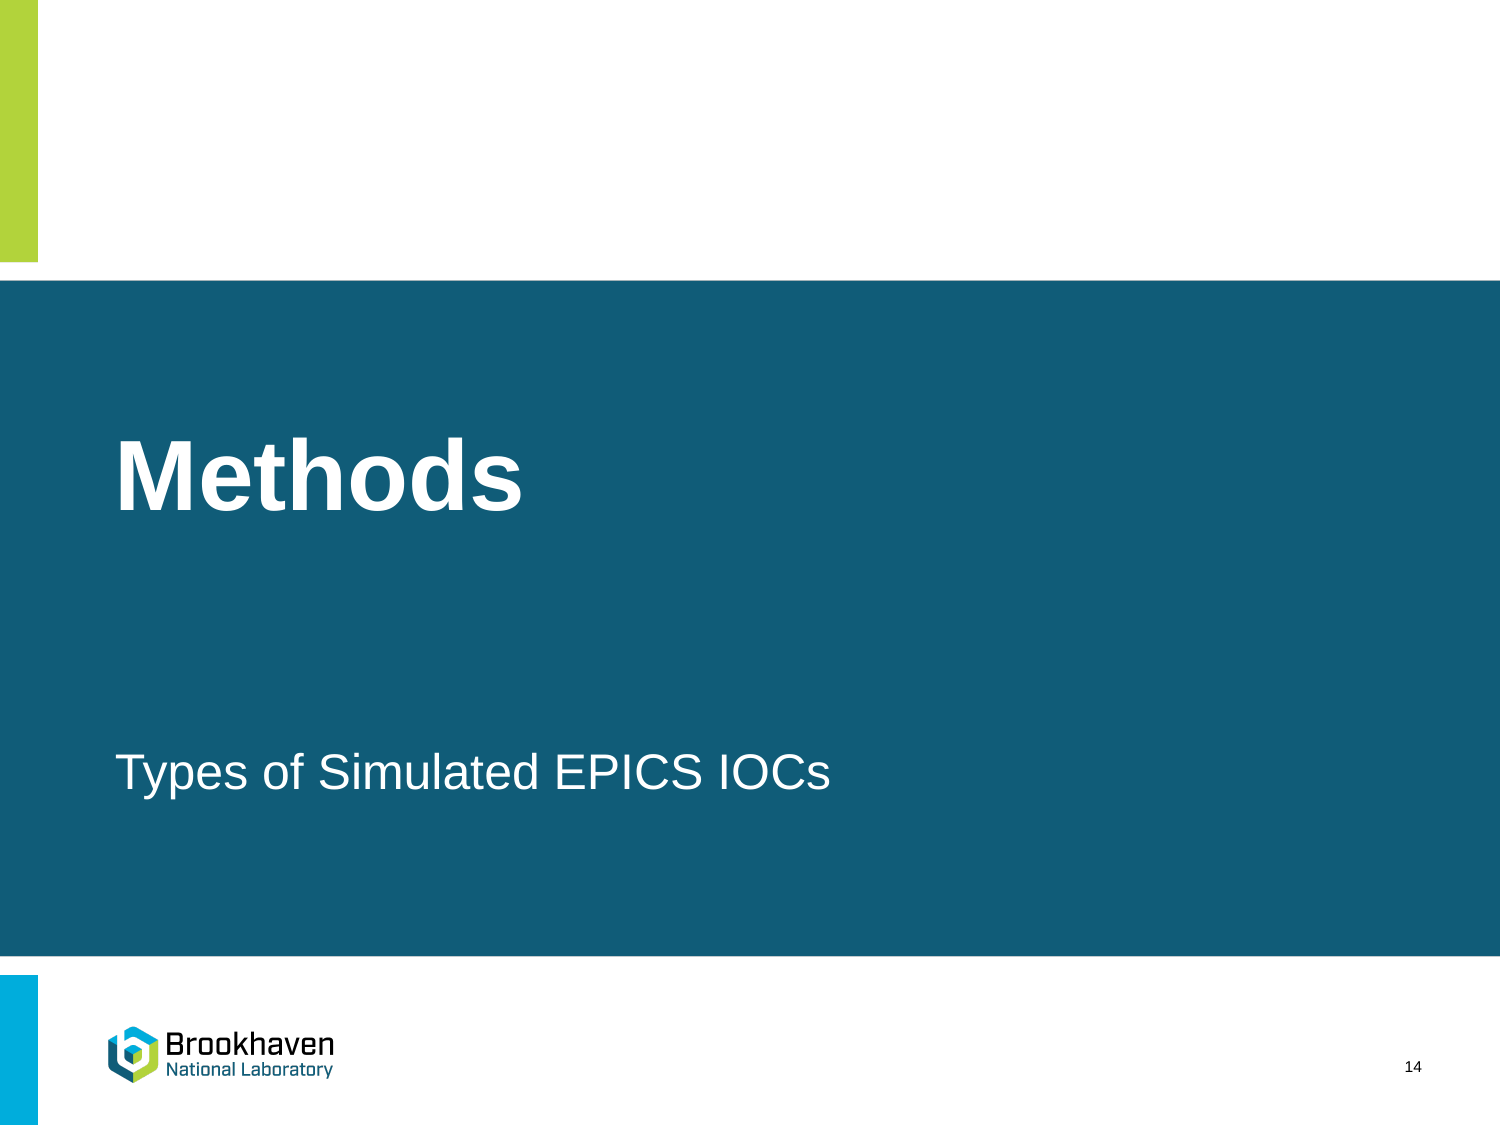

# Methods
Types of Simulated EPICS IOCs